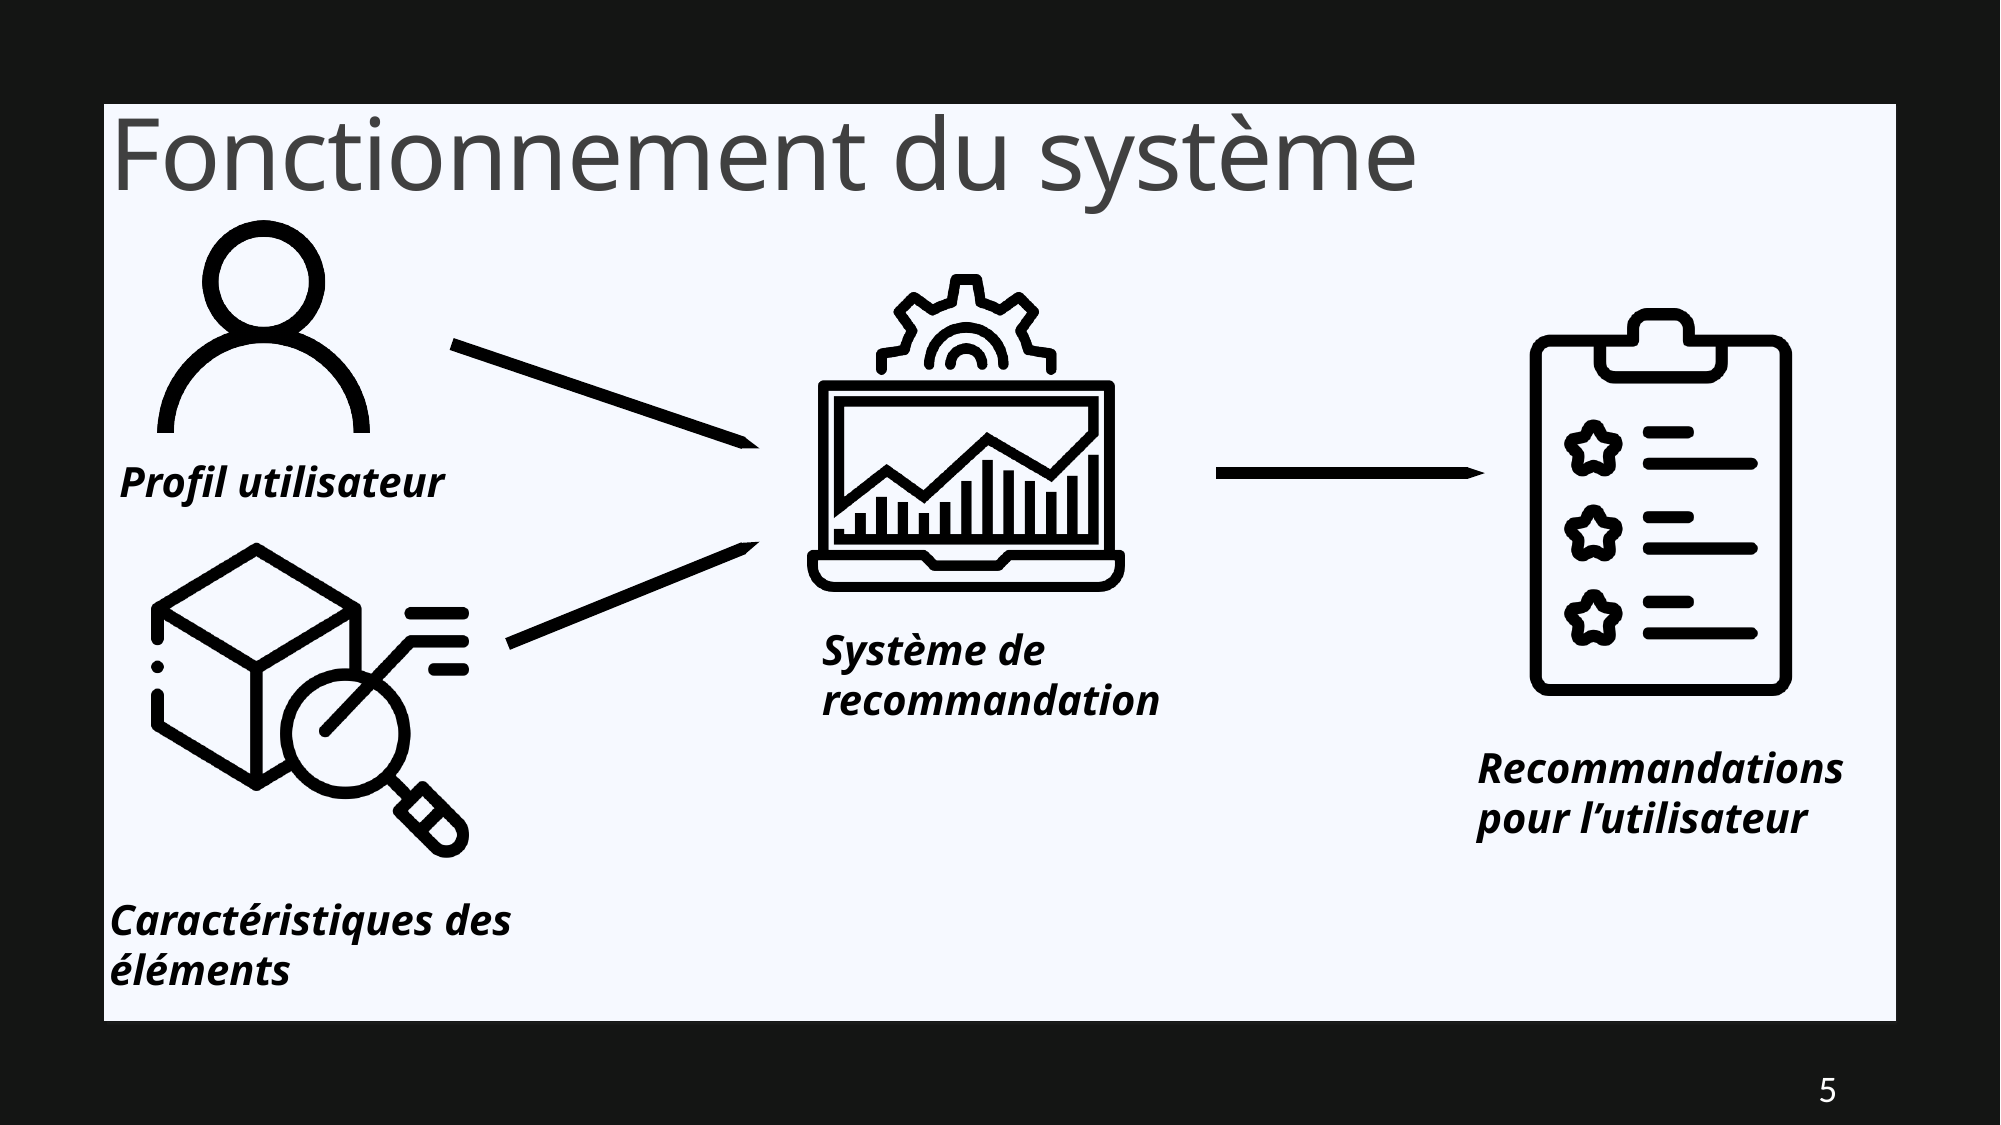

# Fonctionnement du système
Profil utilisateur
Système de recommandation
Recommandations pour l’utilisateur
Caractéristiques des éléments